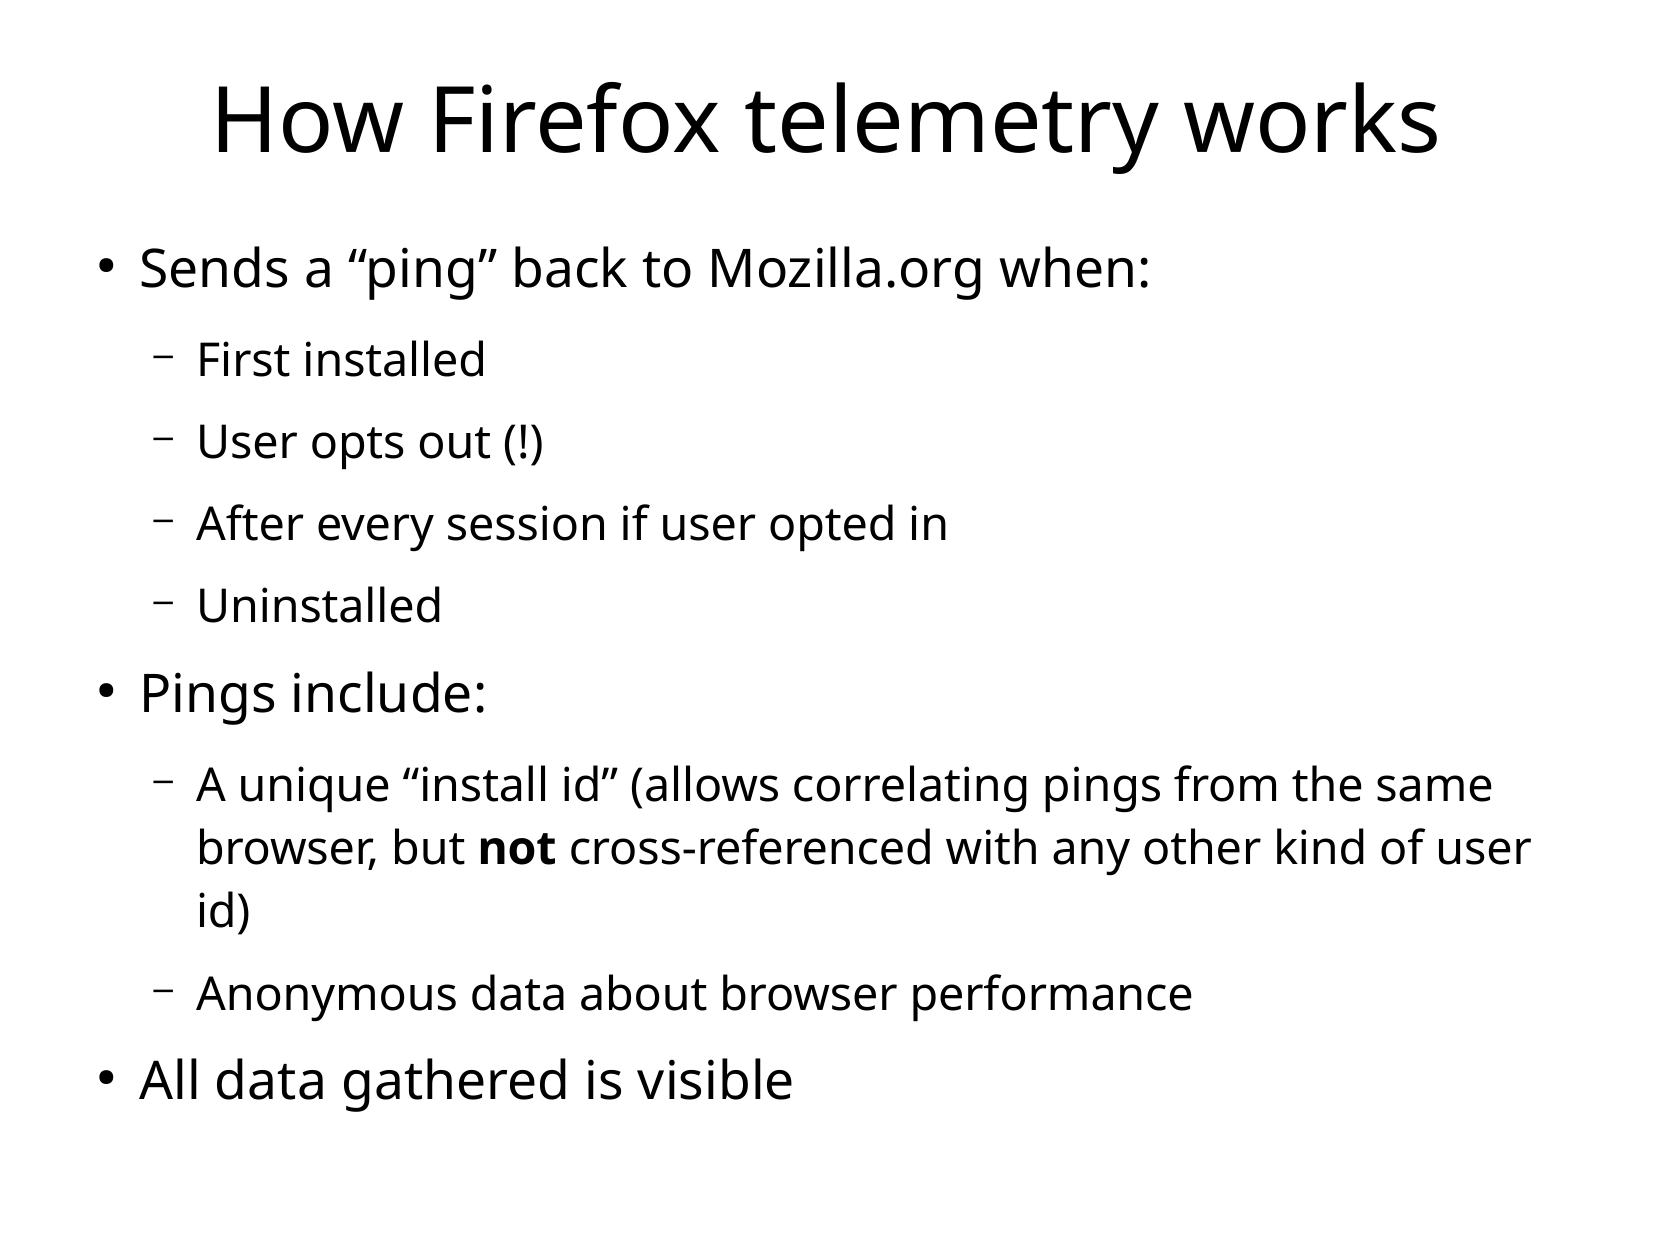

# How Firefox telemetry works
Sends a “ping” back to Mozilla.org when:
First installed
User opts out (!)
After every session if user opted in
Uninstalled
Pings include:
A unique “install id” (allows correlating pings from the same browser, but not cross-referenced with any other kind of user id)
Anonymous data about browser performance
All data gathered is visible